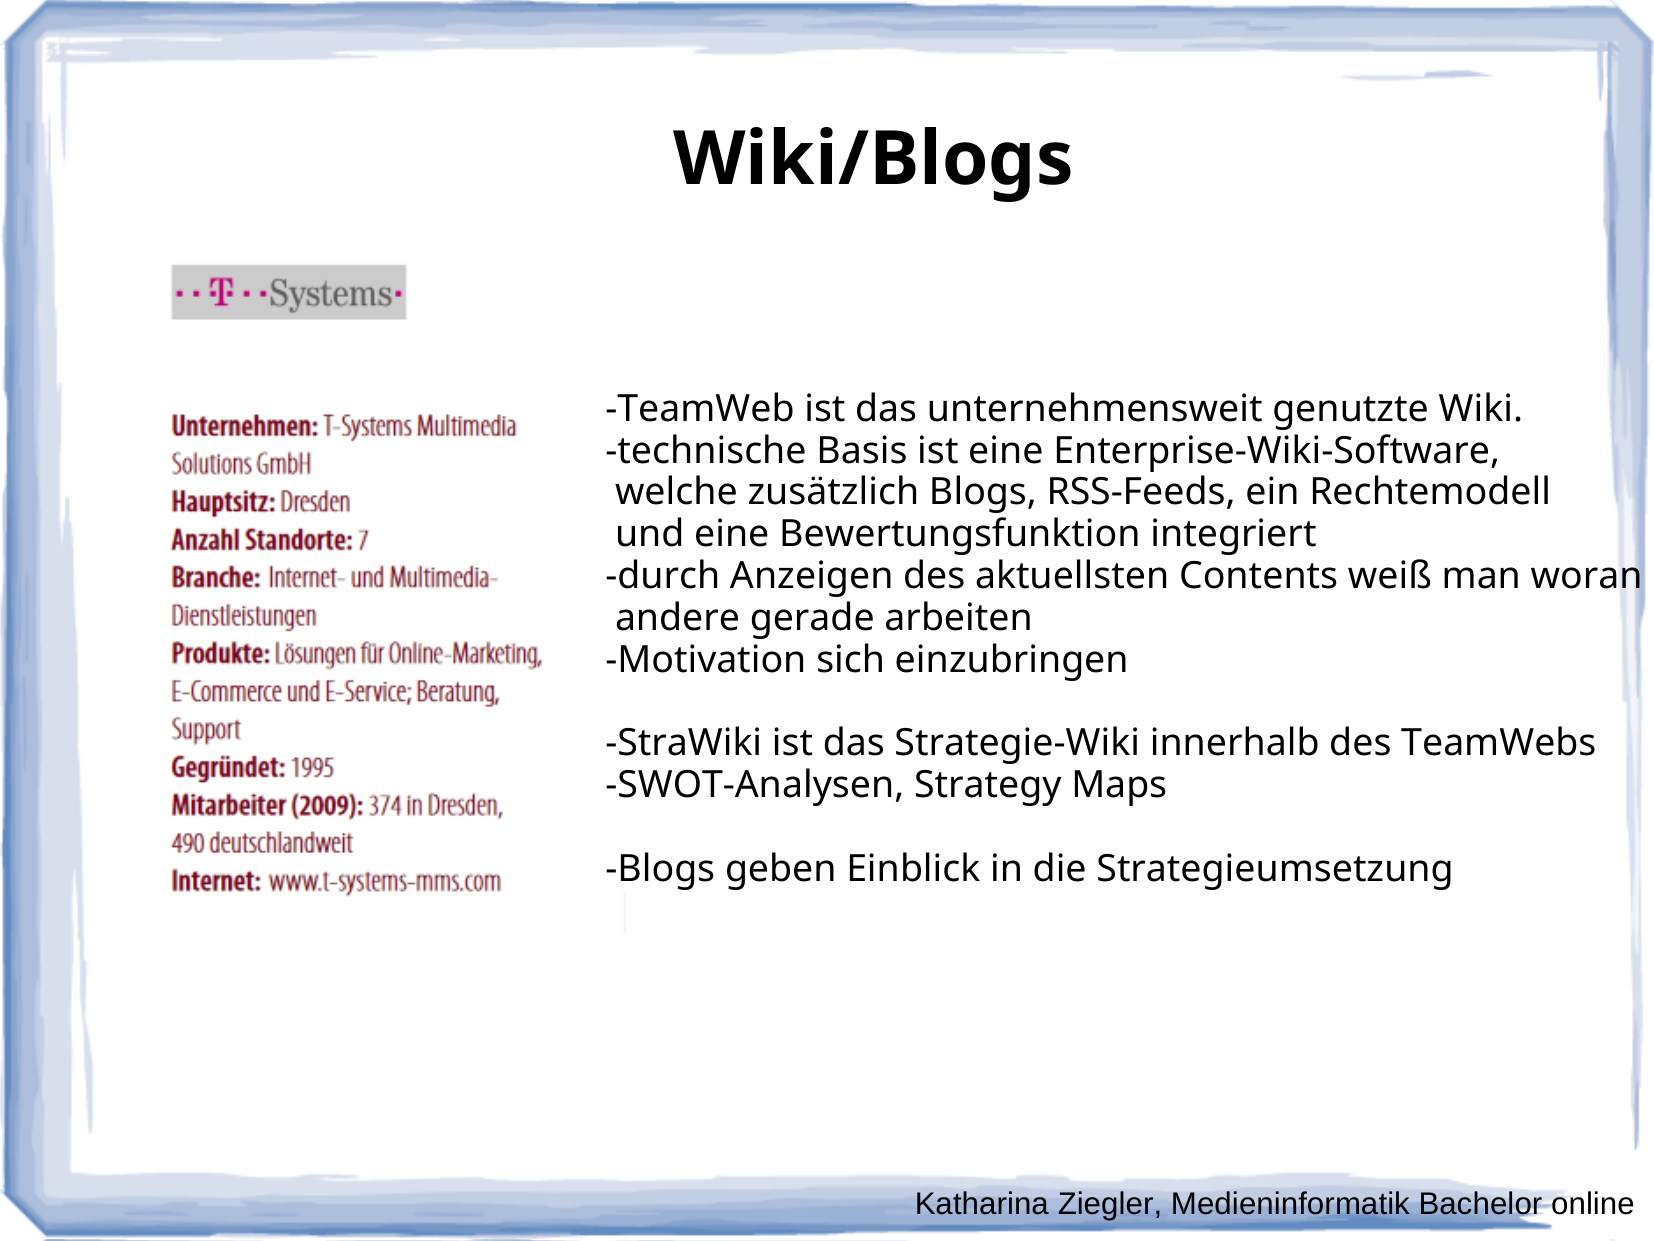

# Wiki/Blogs
-TeamWeb ist das unternehmensweit genutzte Wiki.
-technische Basis ist eine Enterprise-Wiki-Software,
 welche zusätzlich Blogs, RSS-Feeds, ein Rechtemodell
 und eine Bewertungsfunktion integriert
-durch Anzeigen des aktuellsten Contents weiß man woran
 andere gerade arbeiten
-Motivation sich einzubringen
-StraWiki ist das Strategie-Wiki innerhalb des TeamWebs
-SWOT-Analysen, Strategy Maps
-Blogs geben Einblick in die Strategieumsetzung
Katharina Ziegler, Medieninformatik Bachelor online